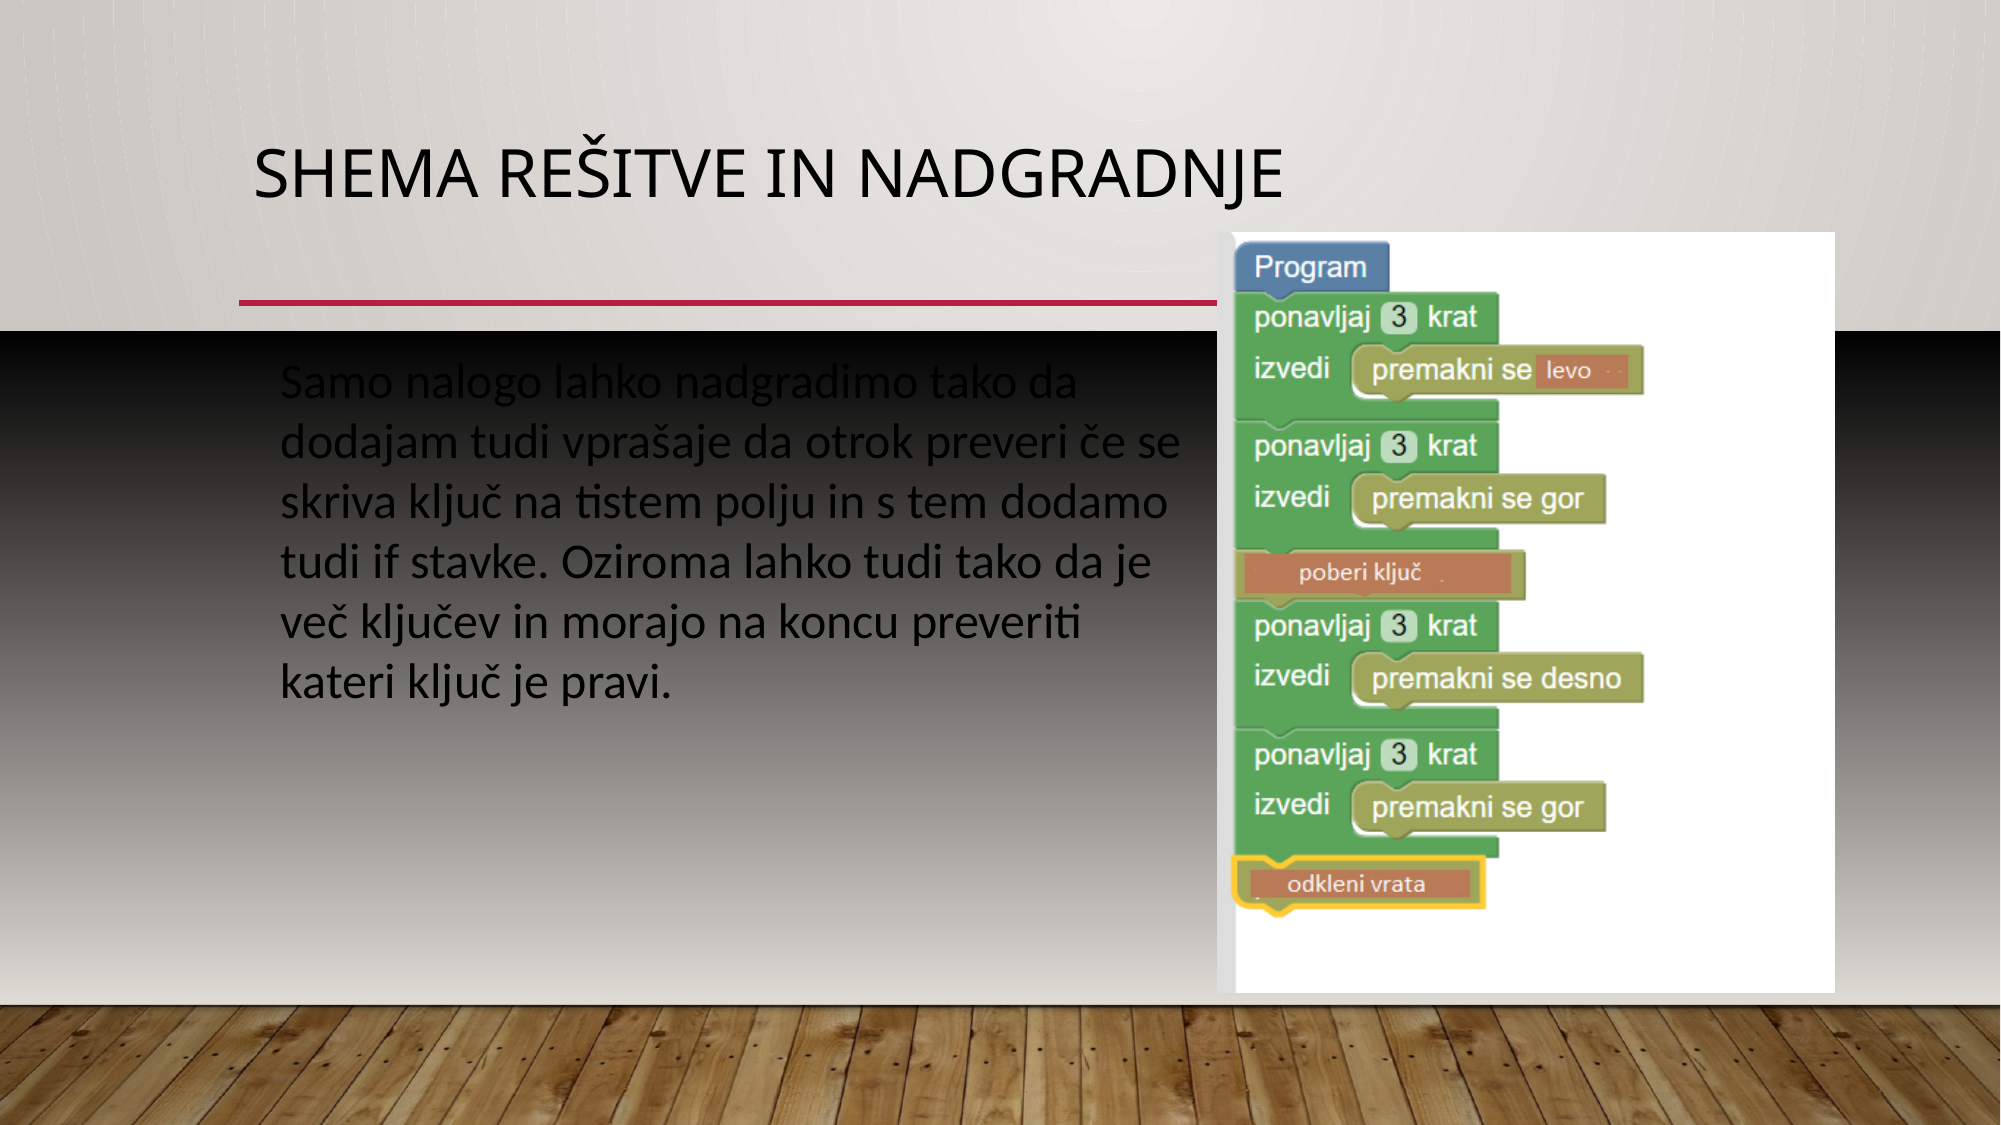

# Shema rešitve in nadgradnje
Samo nalogo lahko nadgradimo tako da dodajam tudi vprašaje da otrok preveri če se skriva ključ na tistem polju in s tem dodamo tudi if stavke. Oziroma lahko tudi tako da je več ključev in morajo na koncu preveriti kateri ključ je pravi.